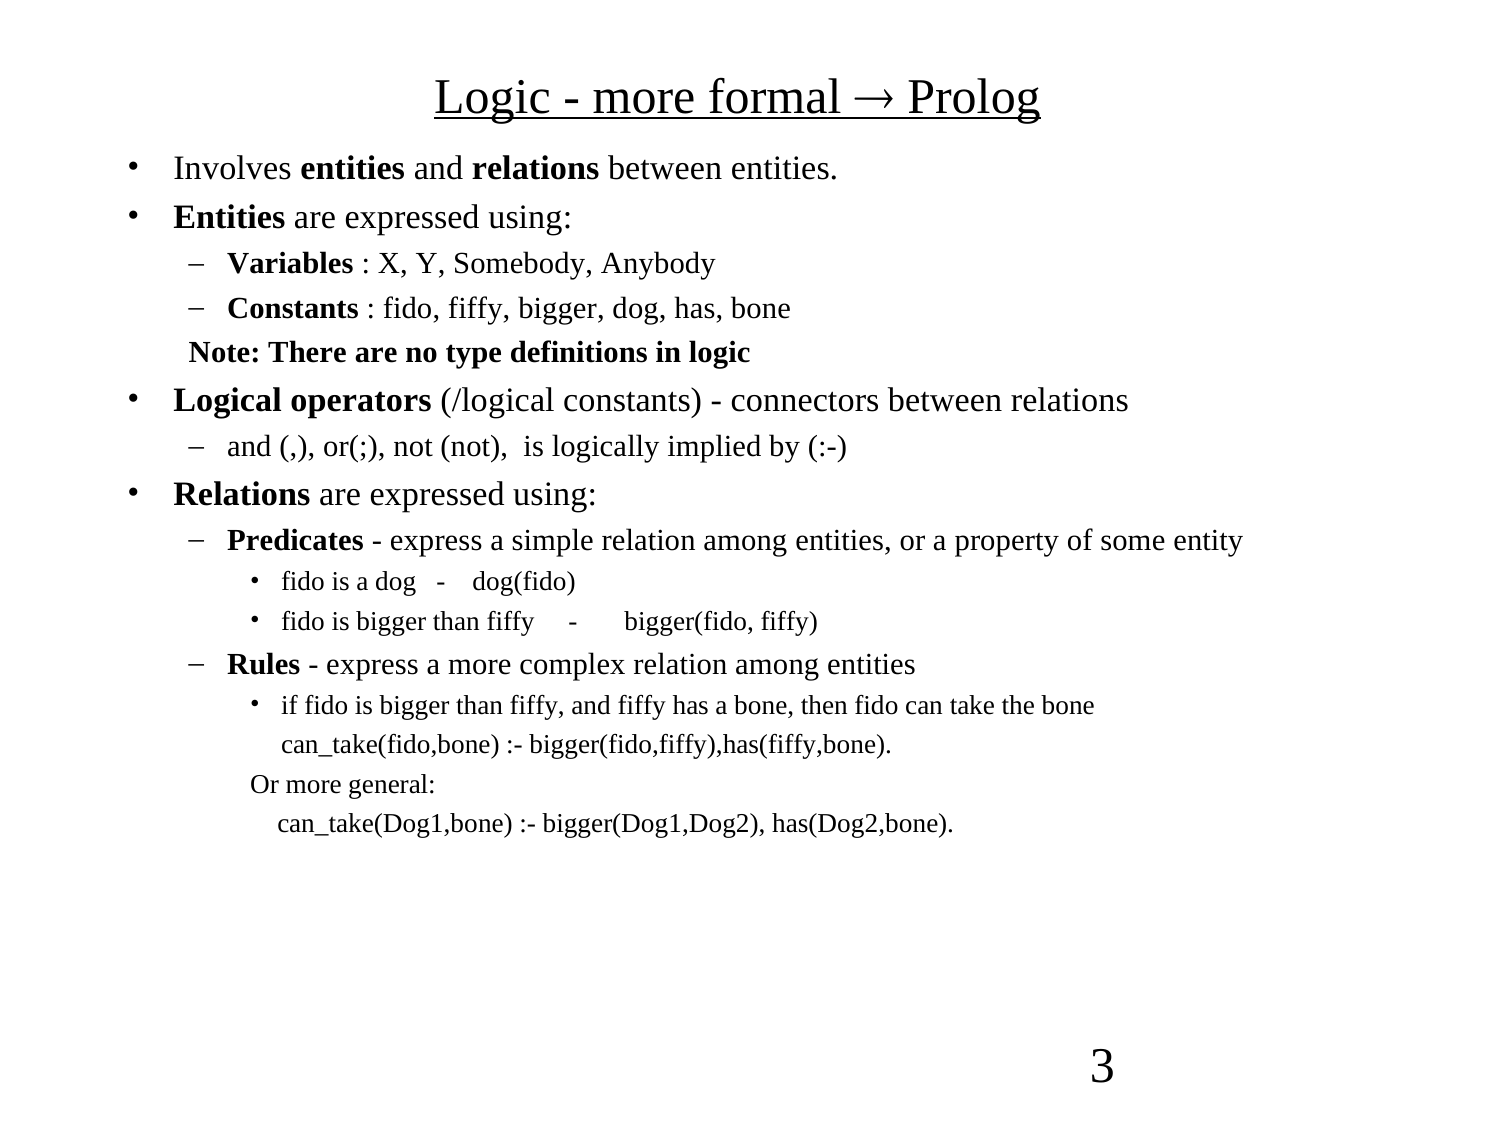

# Logic - more formal  Prolog
Involves entities and relations between entities.
Entities are expressed using:
Variables : X, Y, Somebody, Anybody
Constants : fido, fiffy, bigger, dog, has, bone
Note: There are no type definitions in logic
Logical operators (/logical constants) - connectors between relations
and (,), or(;), not (not), is logically implied by (:-)
Relations are expressed using:
Predicates - express a simple relation among entities, or a property of some entity
fido is a dog - dog(fido)
fido is bigger than fiffy - bigger(fido, fiffy)
Rules - express a more complex relation among entities
if fido is bigger than fiffy, and fiffy has a bone, then fido can take the bone
	can_take(fido,bone) :- bigger(fido,fiffy),has(fiffy,bone).
Or more general:
 can_take(Dog1,bone) :- bigger(Dog1,Dog2), has(Dog2,bone).
3